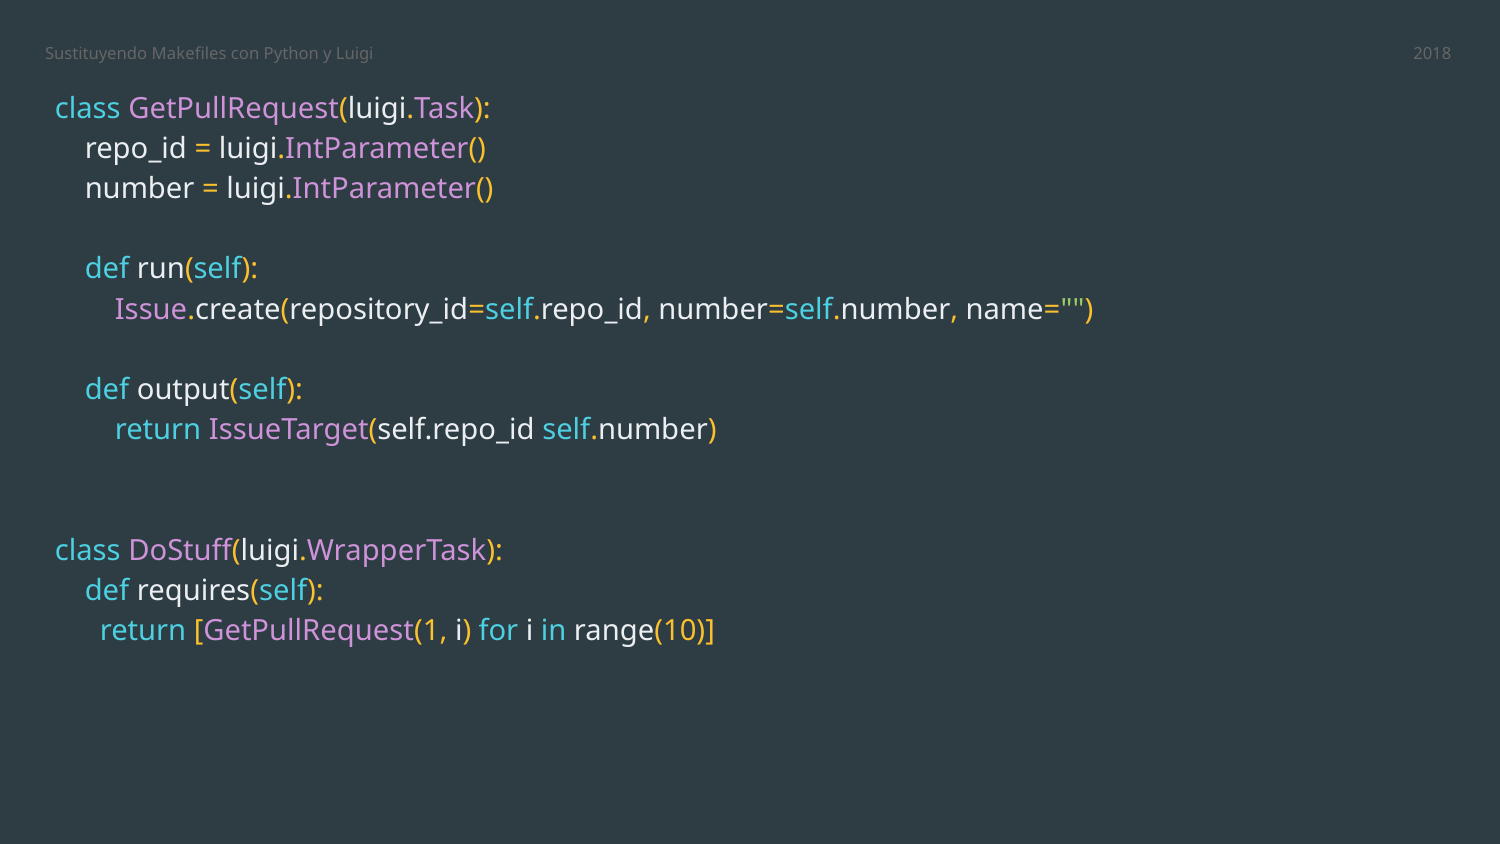

# class GetPullRequest(luigi.Task): repo_id = luigi.IntParameter() number = luigi.IntParameter() def run(self): Issue.create(repository_id=self.repo_id, number=self.number, name="") def output(self): return IssueTarget(self.repo_id self.number) class DoStuff(luigi.WrapperTask): def requires(self): return [GetPullRequest(1, i) for i in range(10)]